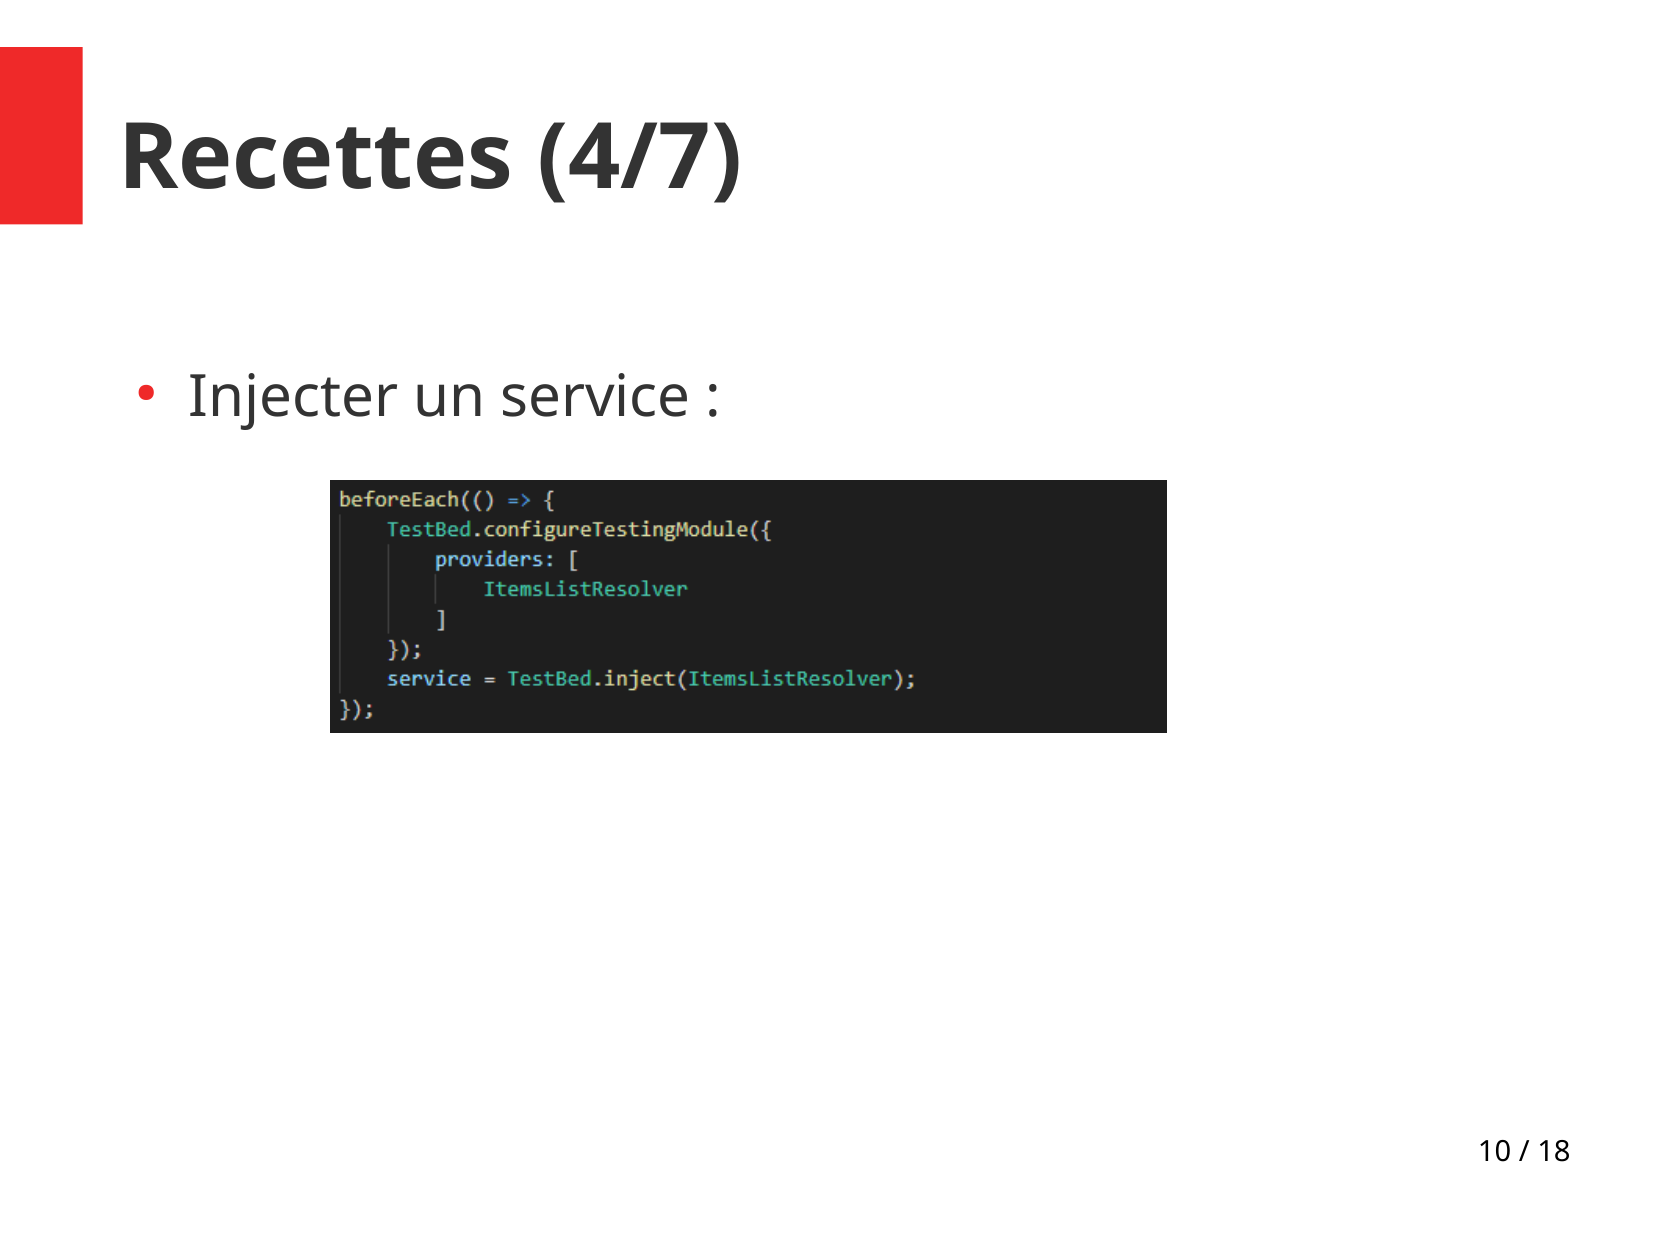

# Recettes (4/7)
Injecter un service :
10